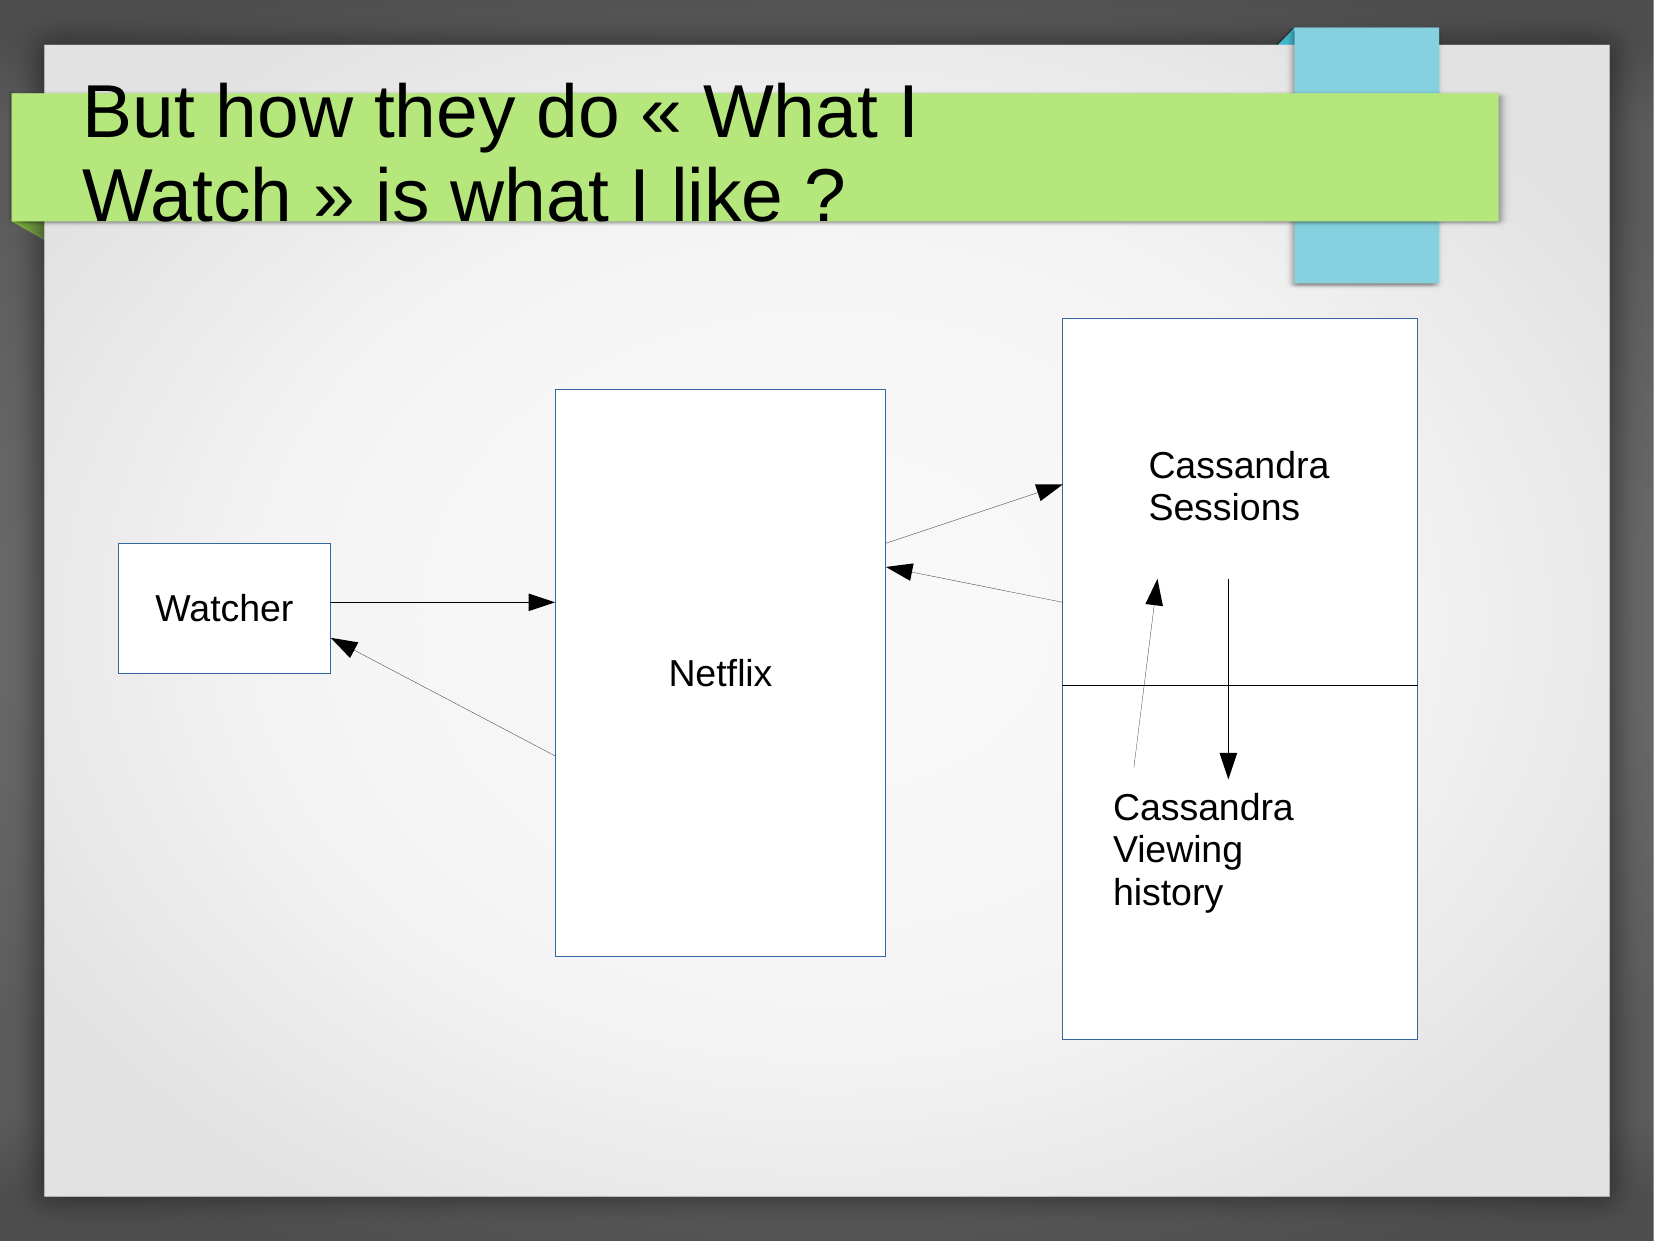

# But how they do « What I Watch » is what I like ?
Netflix
Cassandra
Sessions
Watcher
Cassandra
Viewing history